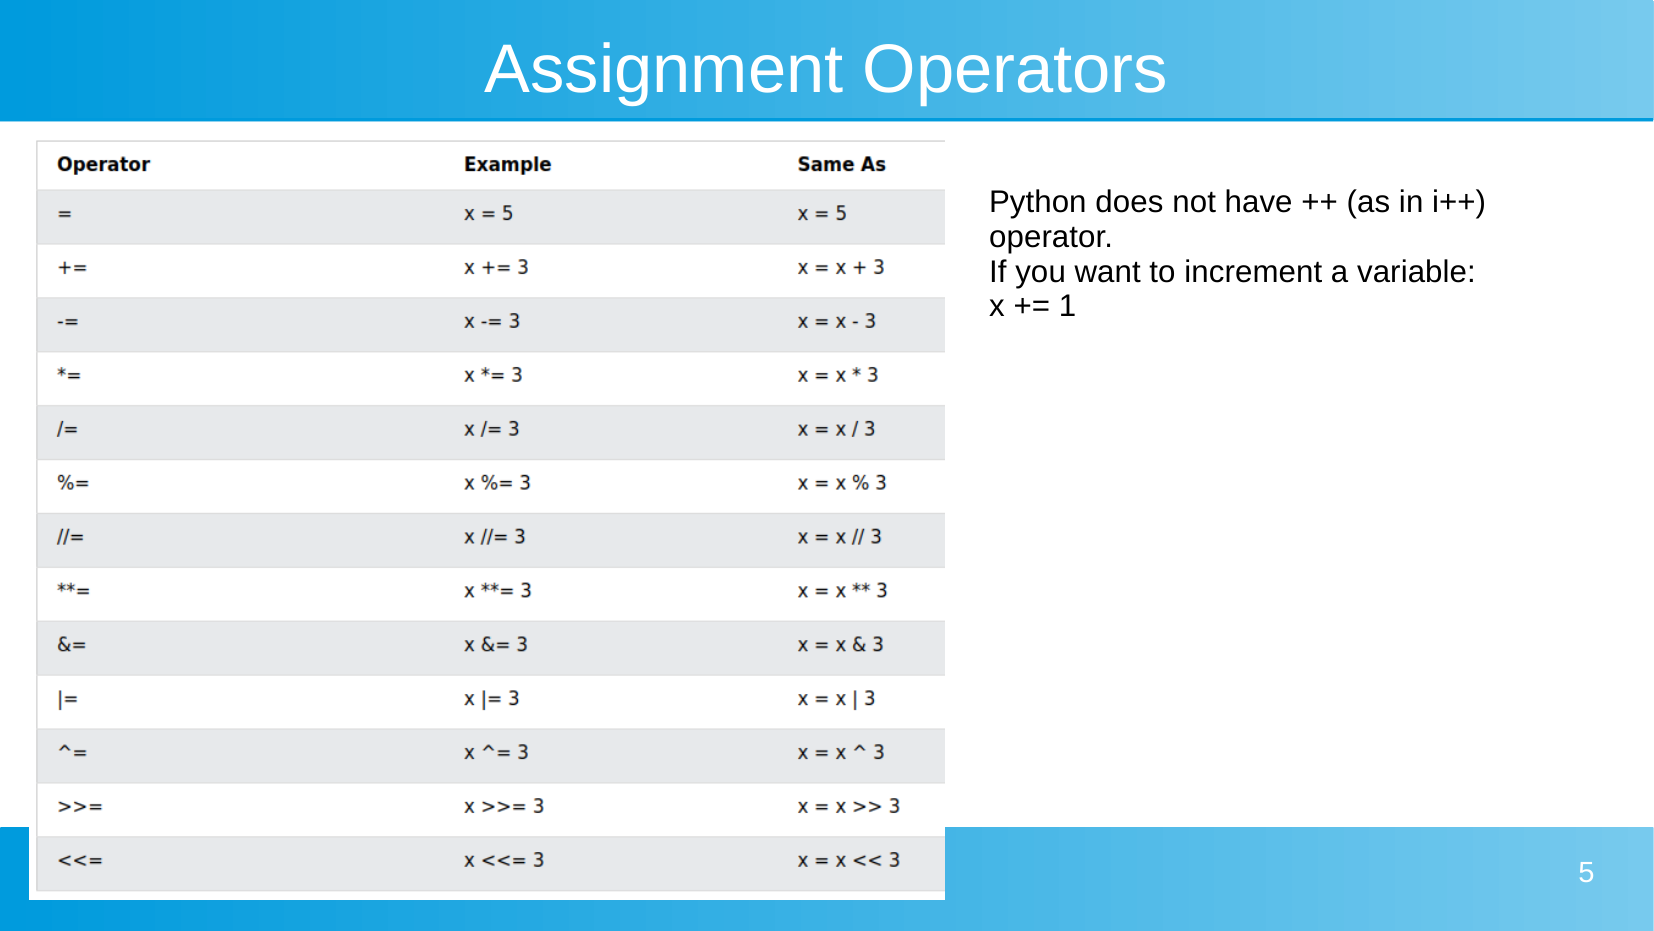

# Assignment Operators
Python does not have ++ (as in i++) operator.
If you want to increment a variable:
x += 1
5